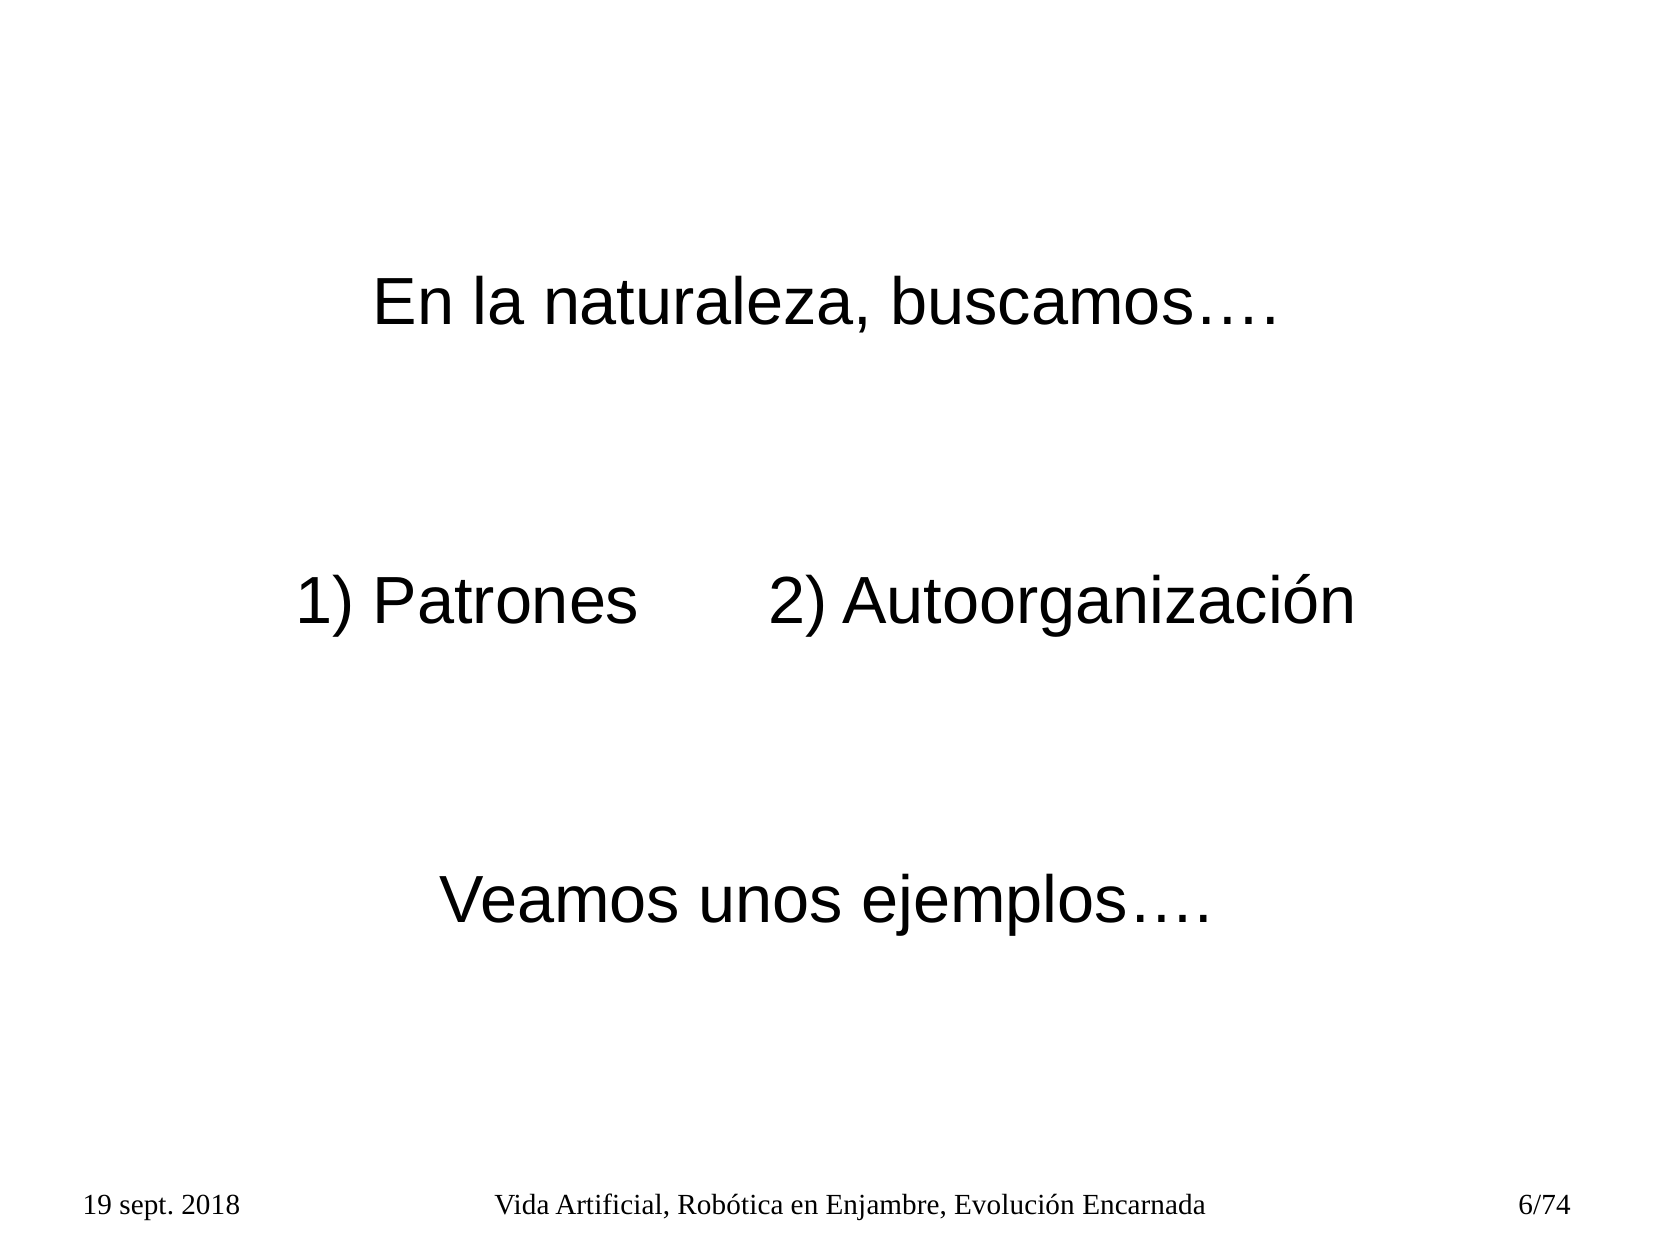

# En la naturaleza, buscamos….
1) Patrones 2) Autoorganización
Veamos unos ejemplos….
19 sept. 2018
Vida Artificial, Robótica en Enjambre, Evolución Encarnada
6